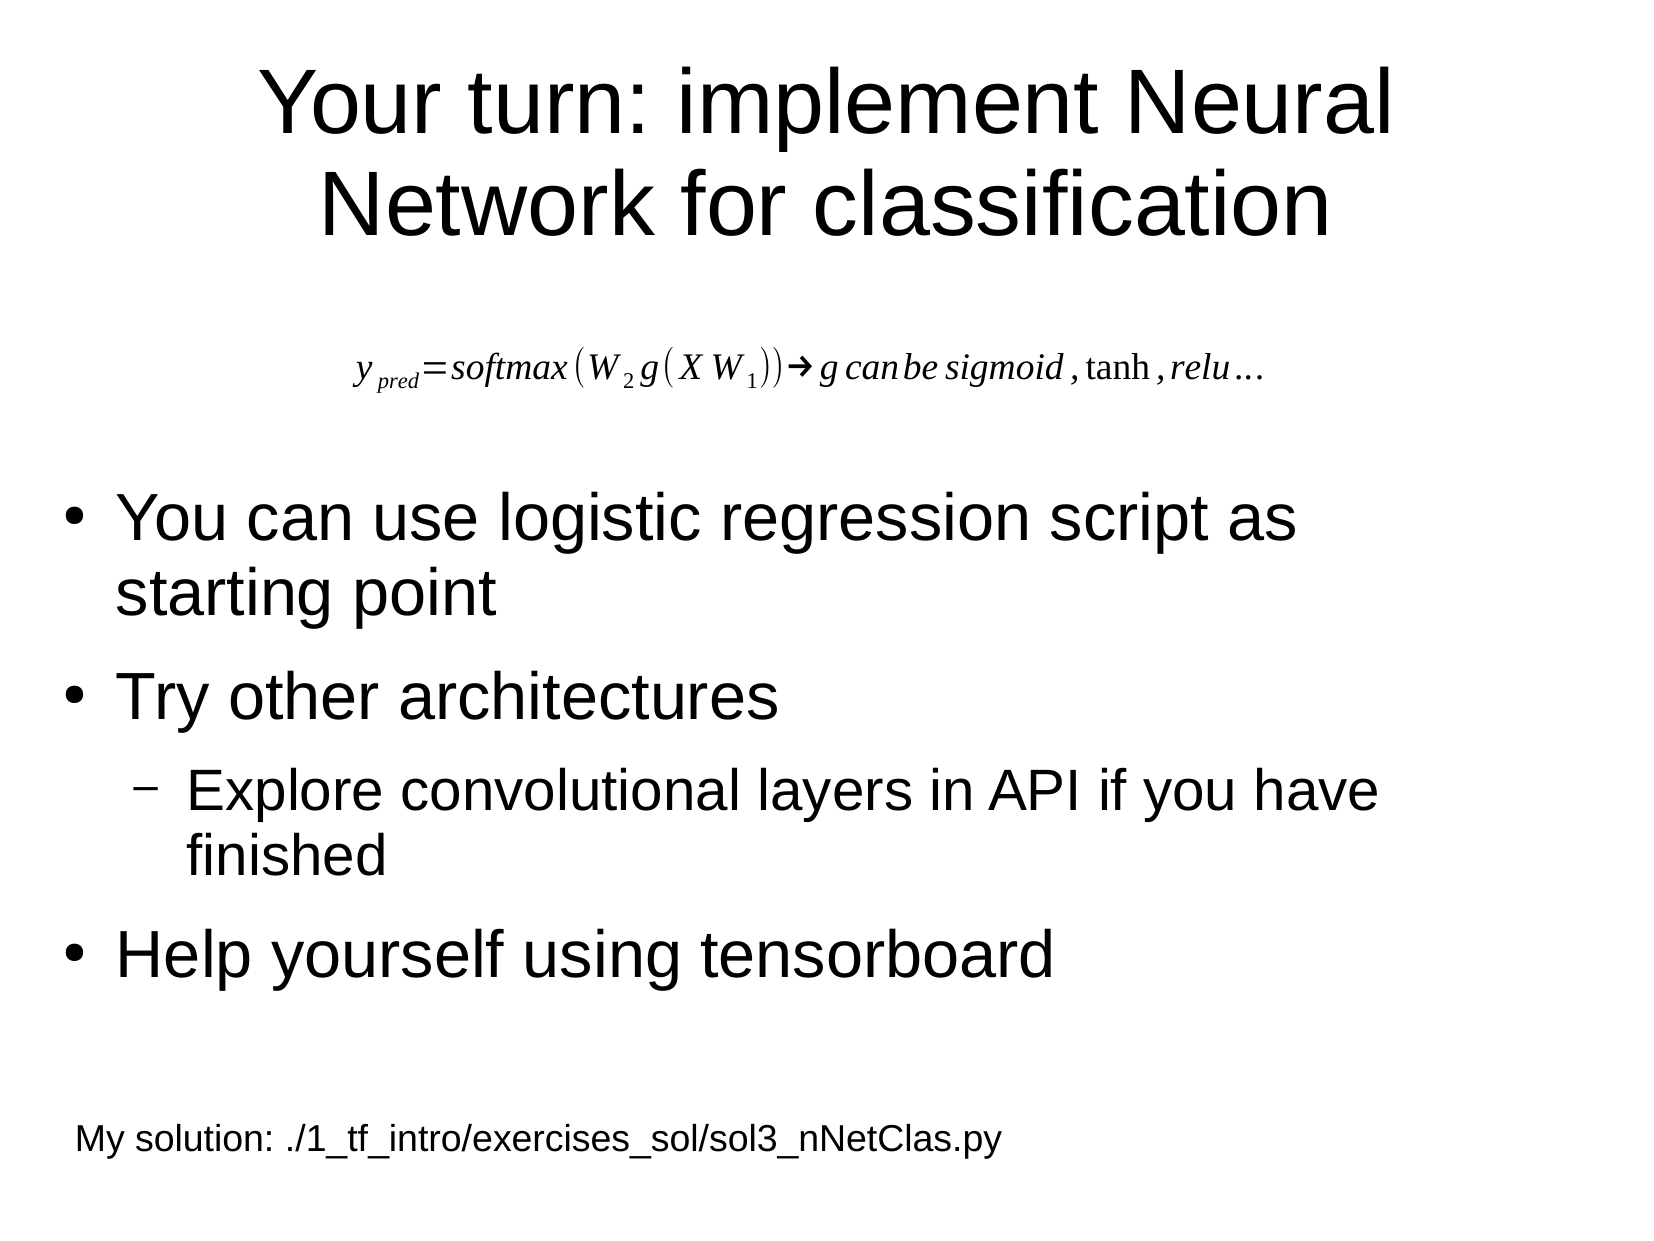

# Your turn: implement Neural Network for classification
You can use logistic regression script as starting point
Try other architectures
Explore convolutional layers in API if you have finished
Help yourself using tensorboard
My solution: ./1_tf_intro/exercises_sol/sol3_nNetClas.py